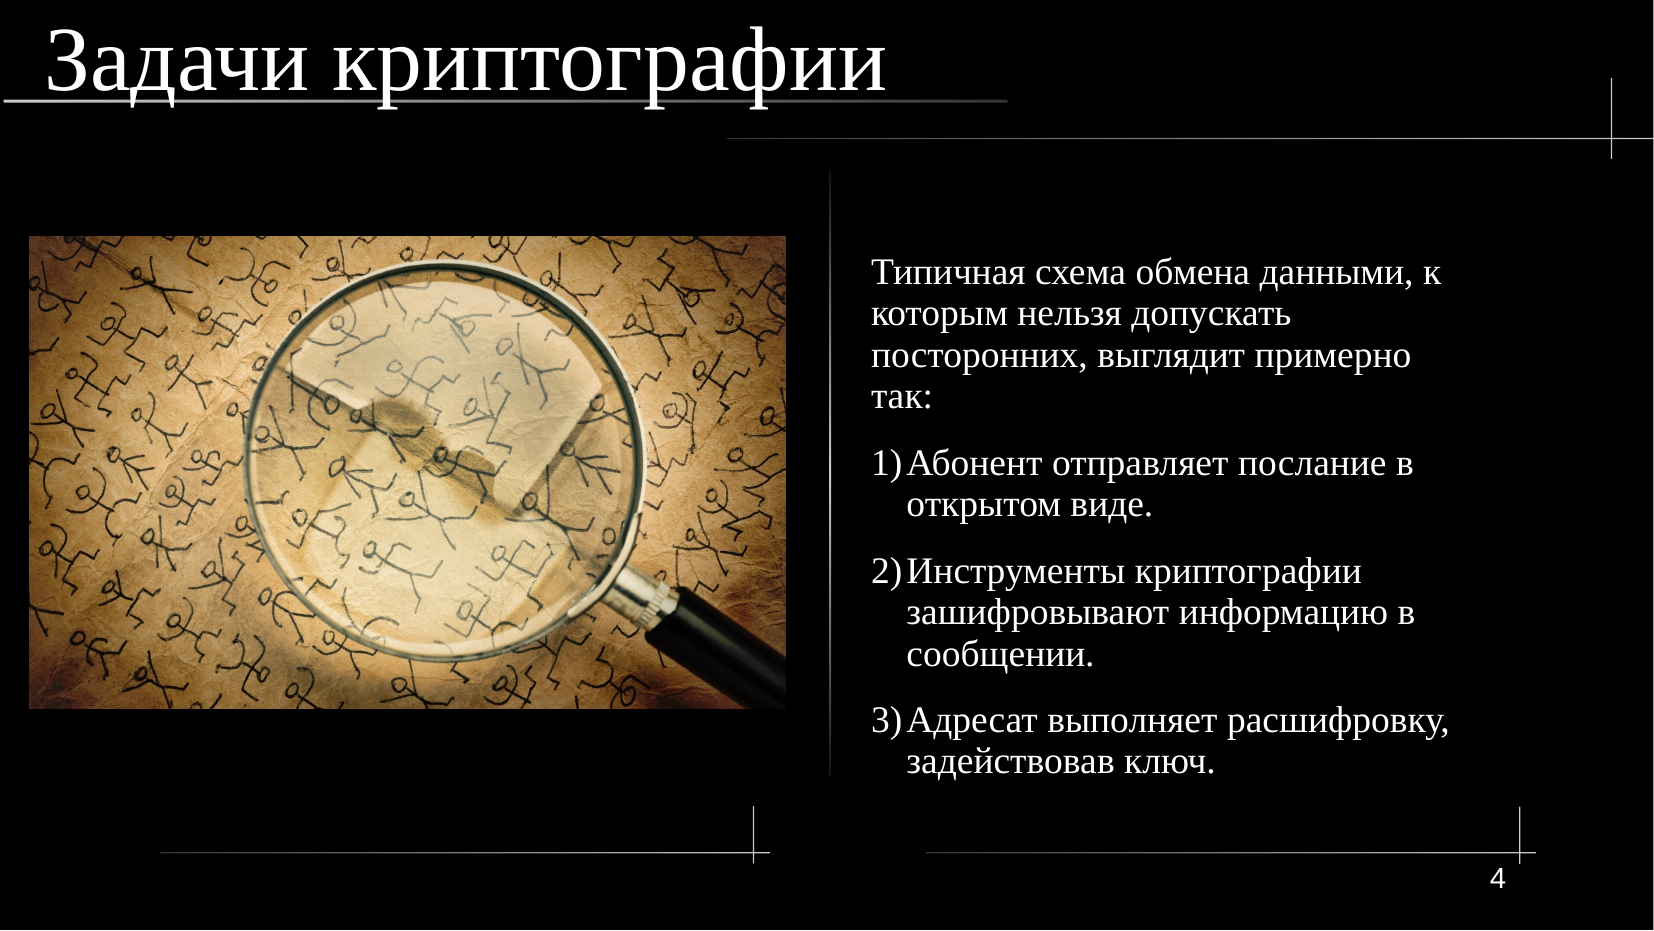

Задачи криптографии
Типичная схема обмена данными, к которым нельзя допускать посторонних, выглядит примерно так:
Абонент отправляет послание в открытом виде.
Инструменты криптографии зашифровывают информацию в сообщении.
Адресат выполняет расшифровку, задействовав ключ.
4